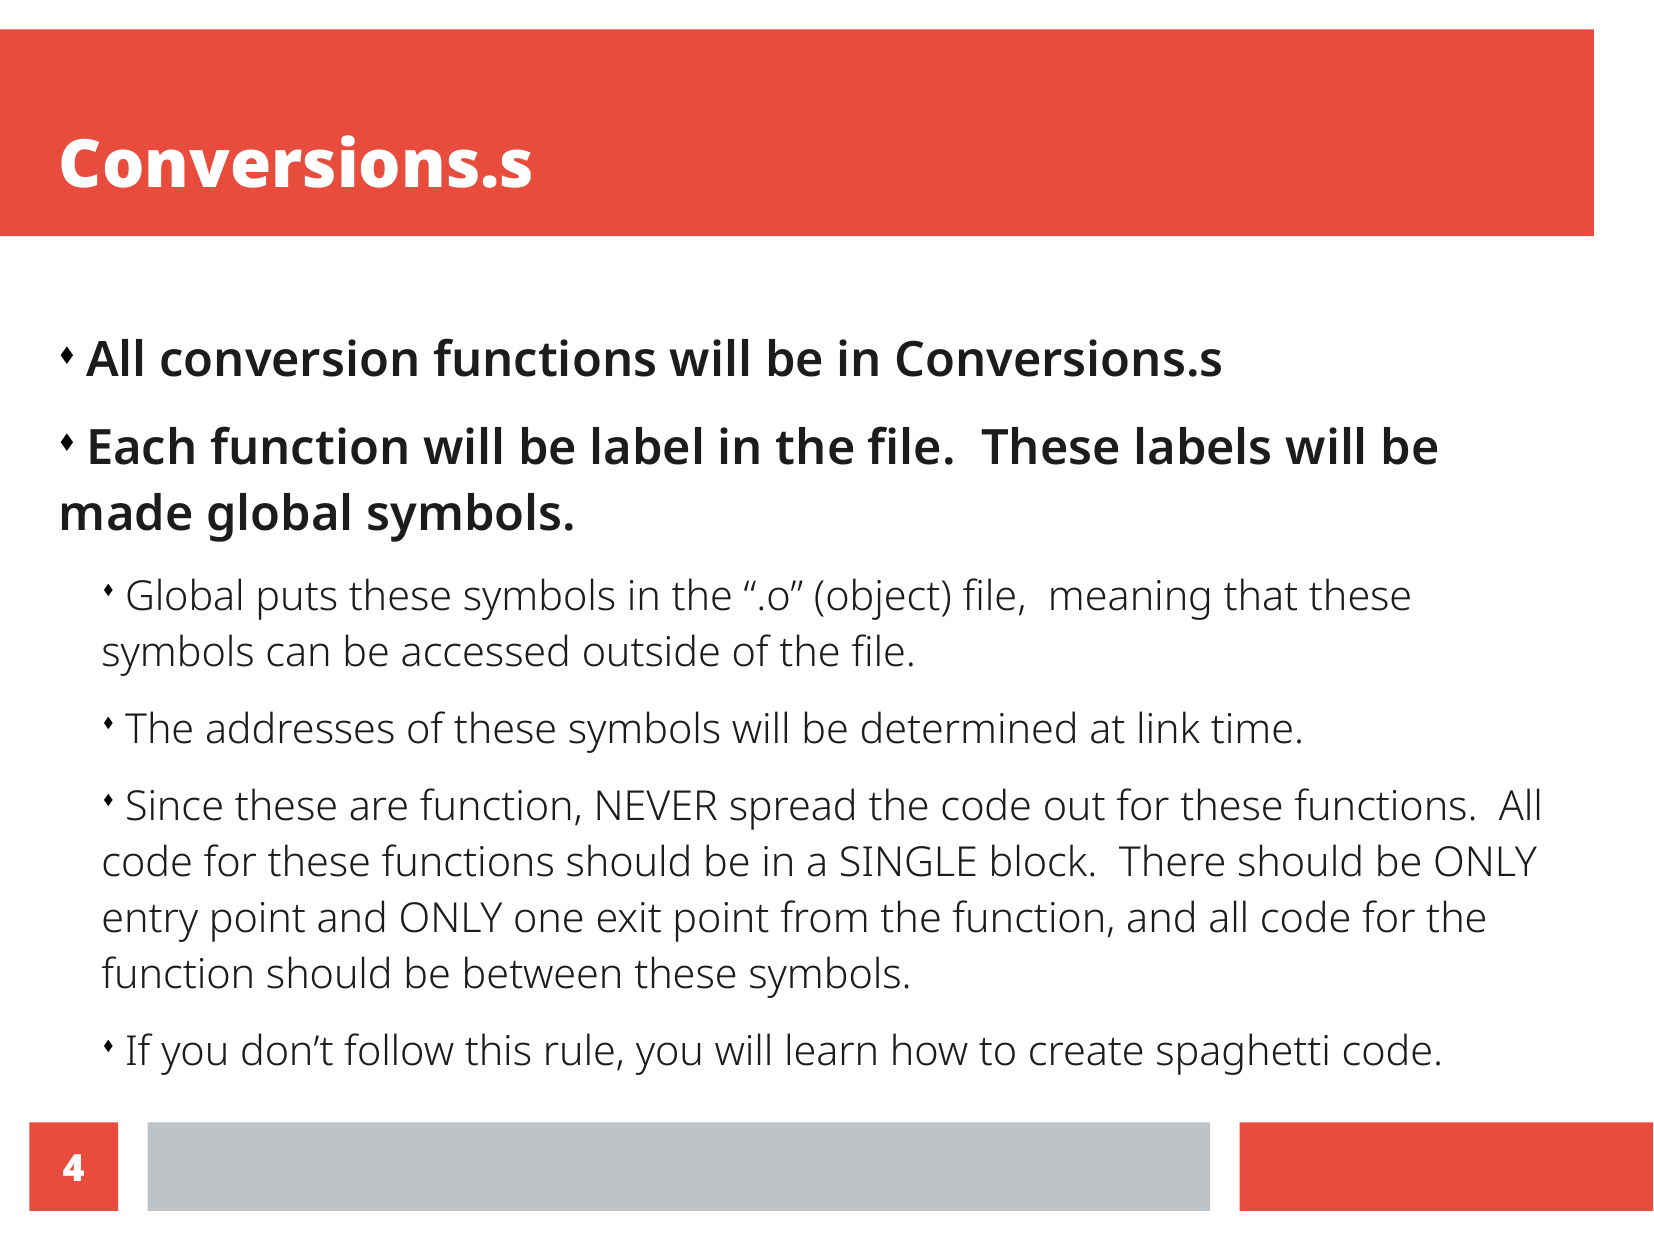

# Conversions.s
 All conversion functions will be in Conversions.s
 Each function will be label in the file. These labels will be made global symbols.
 Global puts these symbols in the “.o” (object) file, meaning that these symbols can be accessed outside of the file.
 The addresses of these symbols will be determined at link time.
 Since these are function, NEVER spread the code out for these functions. All code for these functions should be in a SINGLE block. There should be ONLY entry point and ONLY one exit point from the function, and all code for the function should be between these symbols.
 If you don’t follow this rule, you will learn how to create spaghetti code.
4